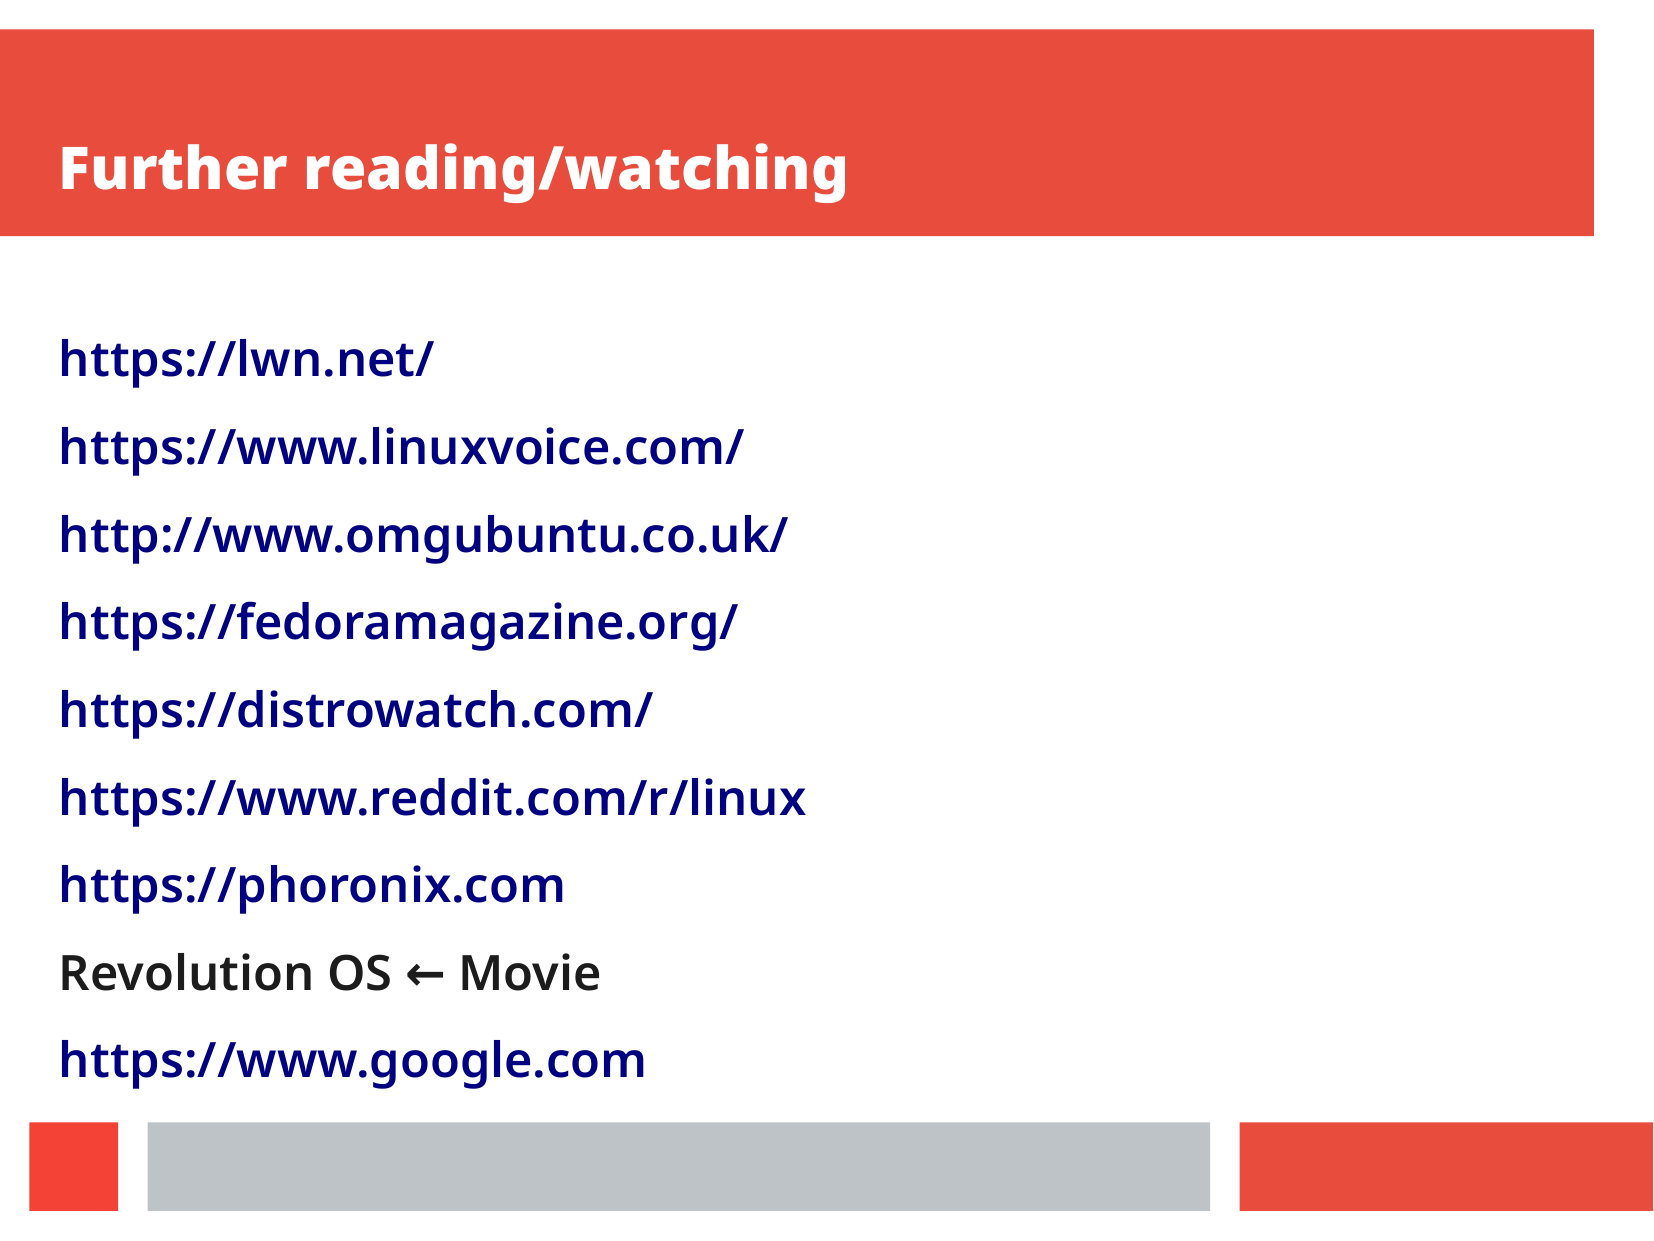

# Further reading/watching
https://lwn.net/
https://www.linuxvoice.com/
http://www.omgubuntu.co.uk/
https://fedoramagazine.org/
https://distrowatch.com/
https://www.reddit.com/r/linux
https://phoronix.com
Revolution OS ← Movie
https://www.google.com